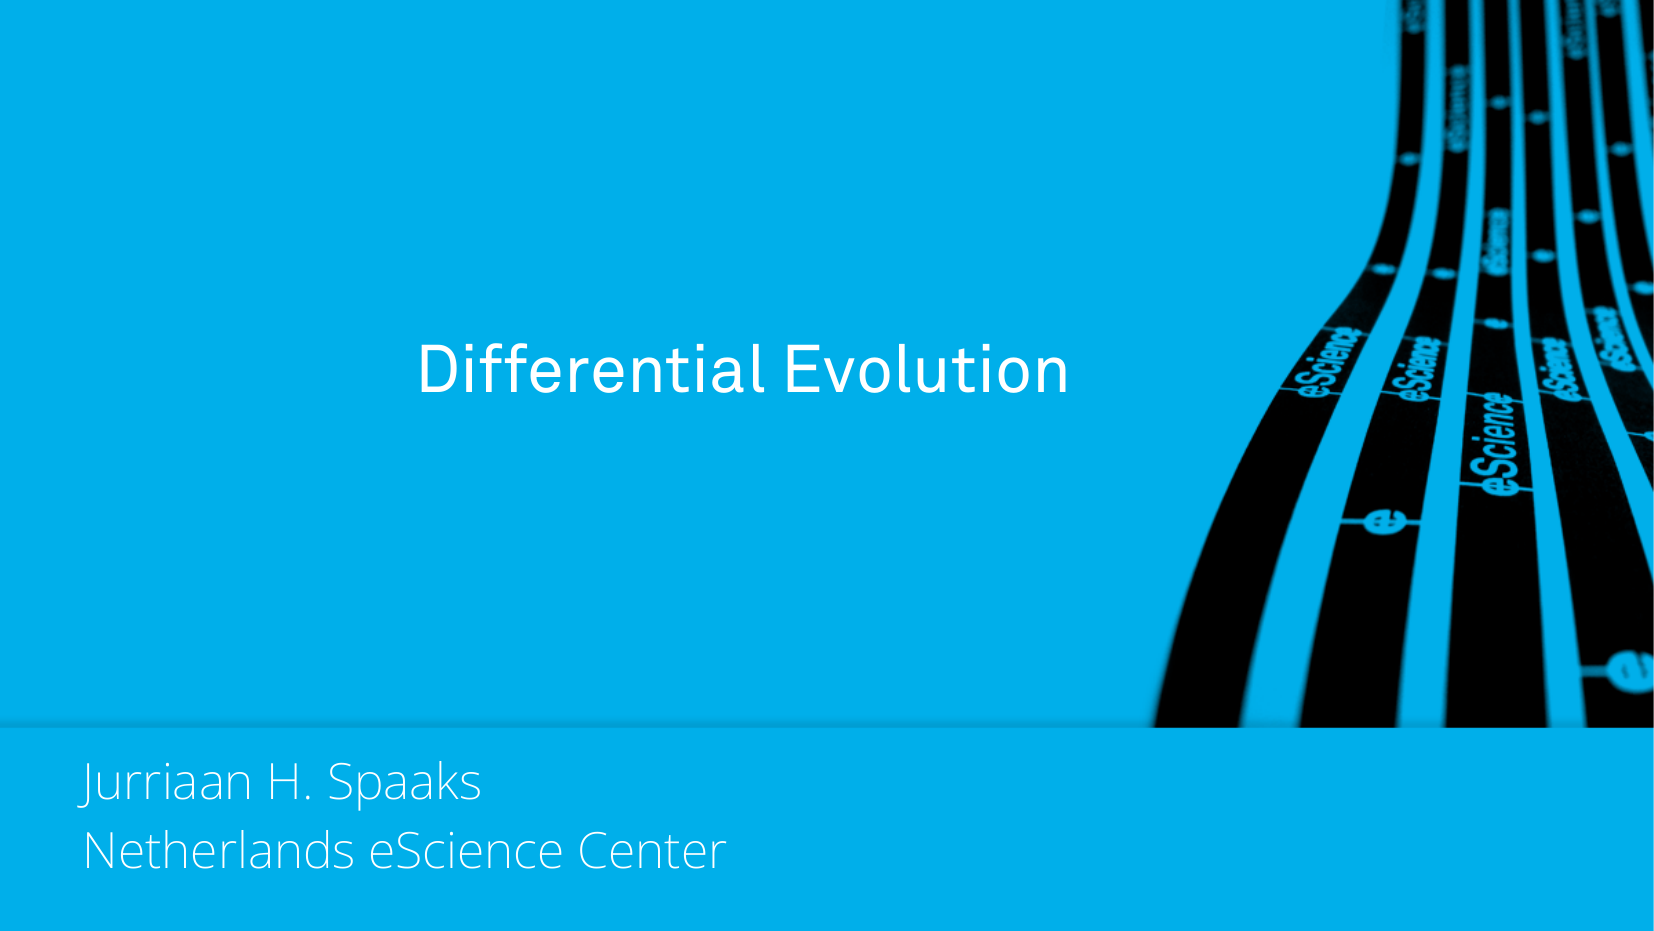

# Differential Evolution
Jurriaan H. Spaaks
Netherlands eScience Center